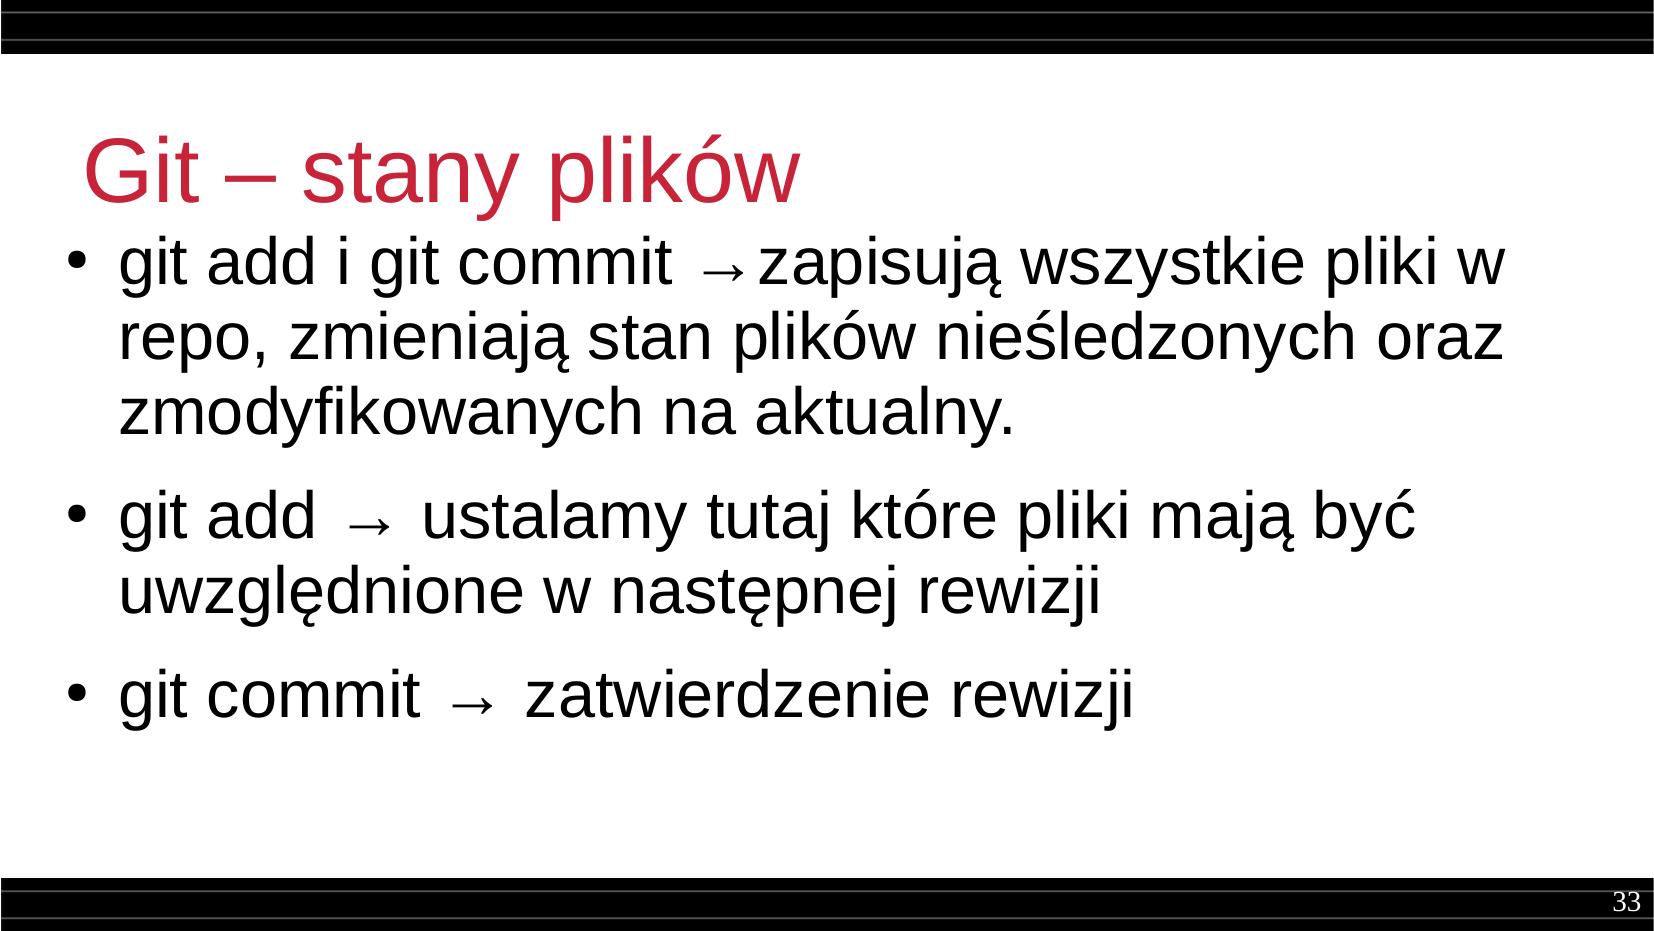

# Git – stany plików
git add i git commit →zapisują wszystkie pliki w repo, zmieniają stan plików nieśledzonych oraz zmodyfikowanych na aktualny.
git add → ustalamy tutaj które pliki mają być uwzględnione w następnej rewizji
git commit → zatwierdzenie rewizji